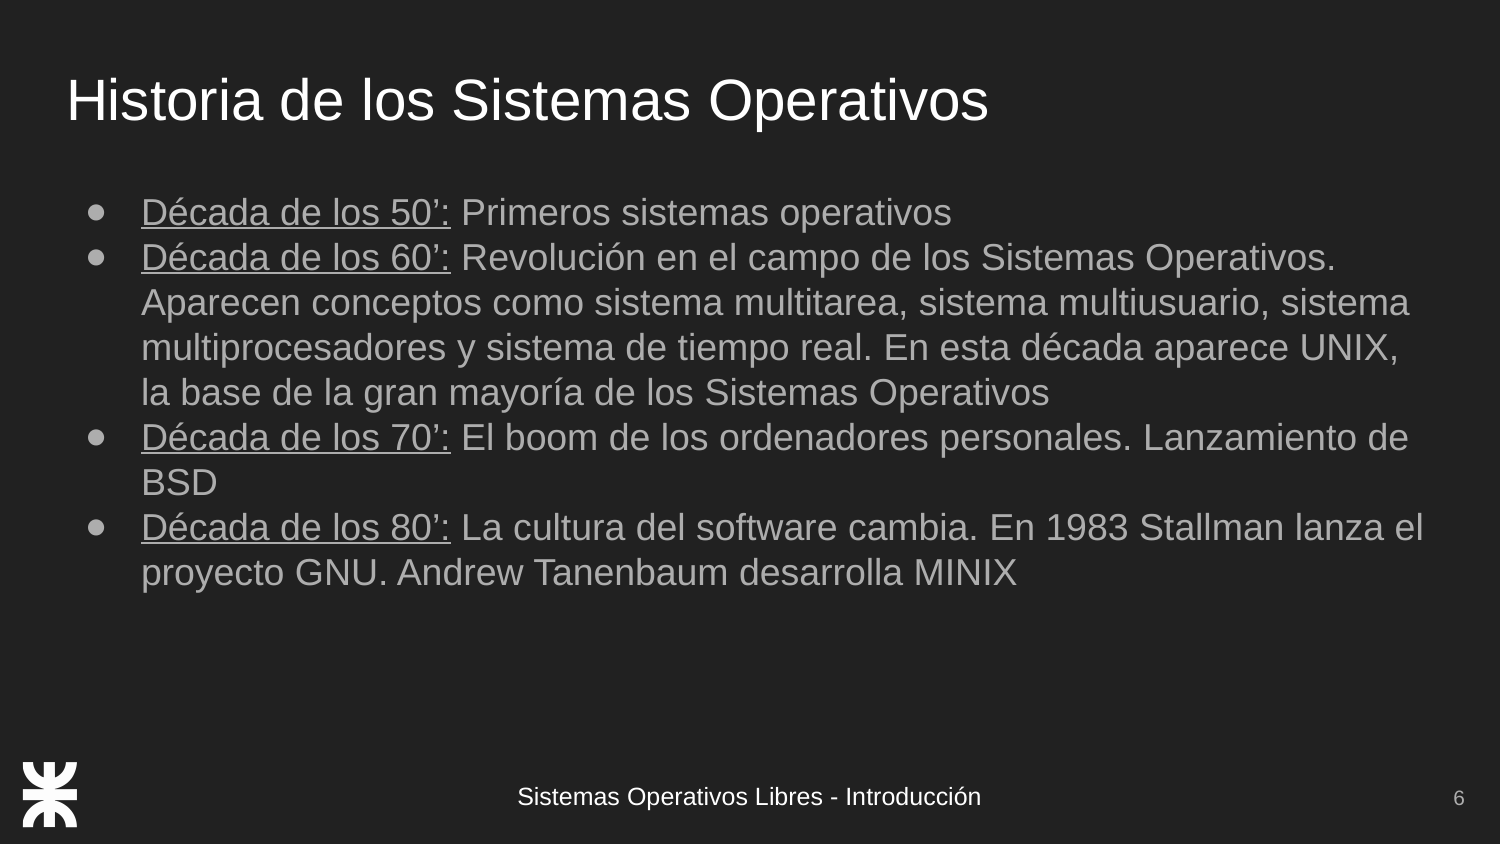

# Historia de los Sistemas Operativos
Década de los 50’: Primeros sistemas operativos
Década de los 60’: Revolución en el campo de los Sistemas Operativos. Aparecen conceptos como sistema multitarea, sistema multiusuario, sistema multiprocesadores y sistema de tiempo real. En esta década aparece UNIX, la base de la gran mayoría de los Sistemas Operativos
Década de los 70’: El boom de los ordenadores personales. Lanzamiento de BSD
Década de los 80’: La cultura del software cambia. En 1983 Stallman lanza el proyecto GNU. Andrew Tanenbaum desarrolla MINIX
Sistemas Operativos Libres - Introducción